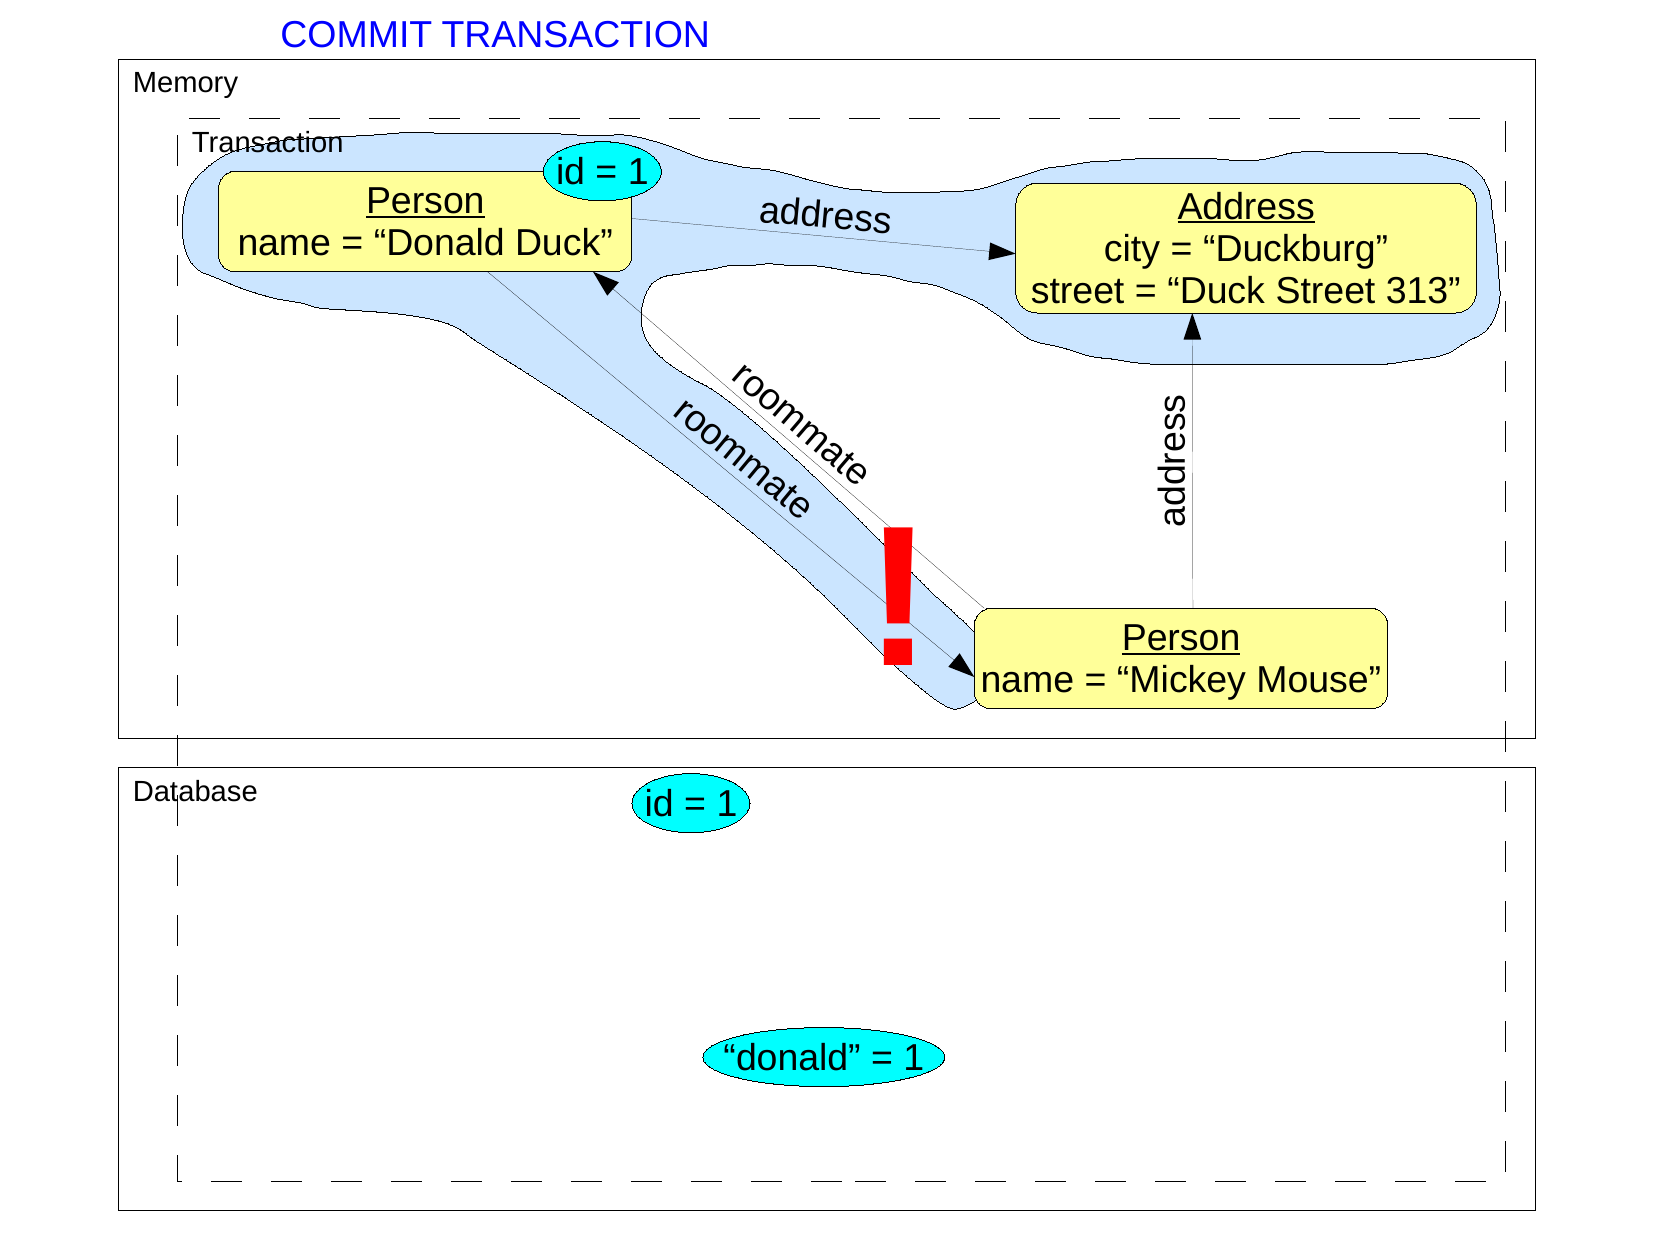

COMMIT TRANSACTION
Memory
Transaction
id = 1
Person
name = “Donald Duck”
Address
city = “Duckburg”
street = “Duck Street 313”
address
roommate
roommate
address
!
Person
name = “Mickey Mouse”
Database
id = 1
“donald” = 1